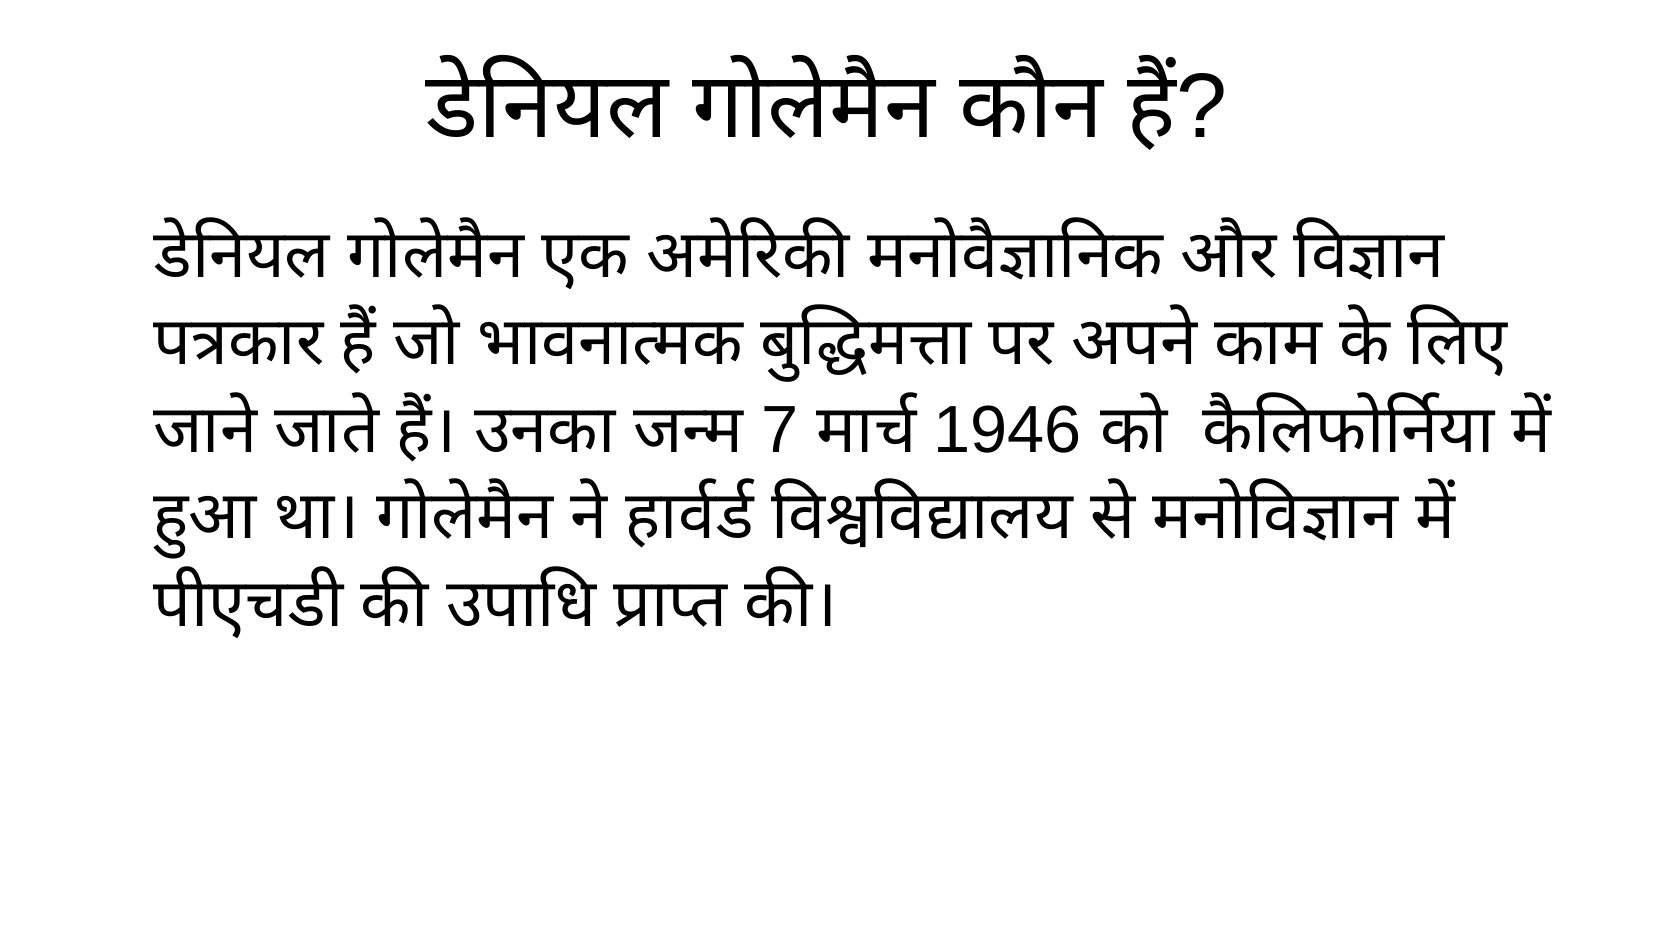

# डेनियल गोलेमैन कौन हैं?
डेनियल गोलेमैन एक अमेरिकी मनोवैज्ञानिक और विज्ञान पत्रकार हैं जो भावनात्मक बुद्धिमत्ता पर अपने काम के लिए जाने जाते हैं। उनका जन्म 7 मार्च 1946 को कैलिफोर्निया में हुआ था। गोलेमैन ने हार्वर्ड विश्वविद्यालय से मनोविज्ञान में पीएचडी की उपाधि प्राप्त की।